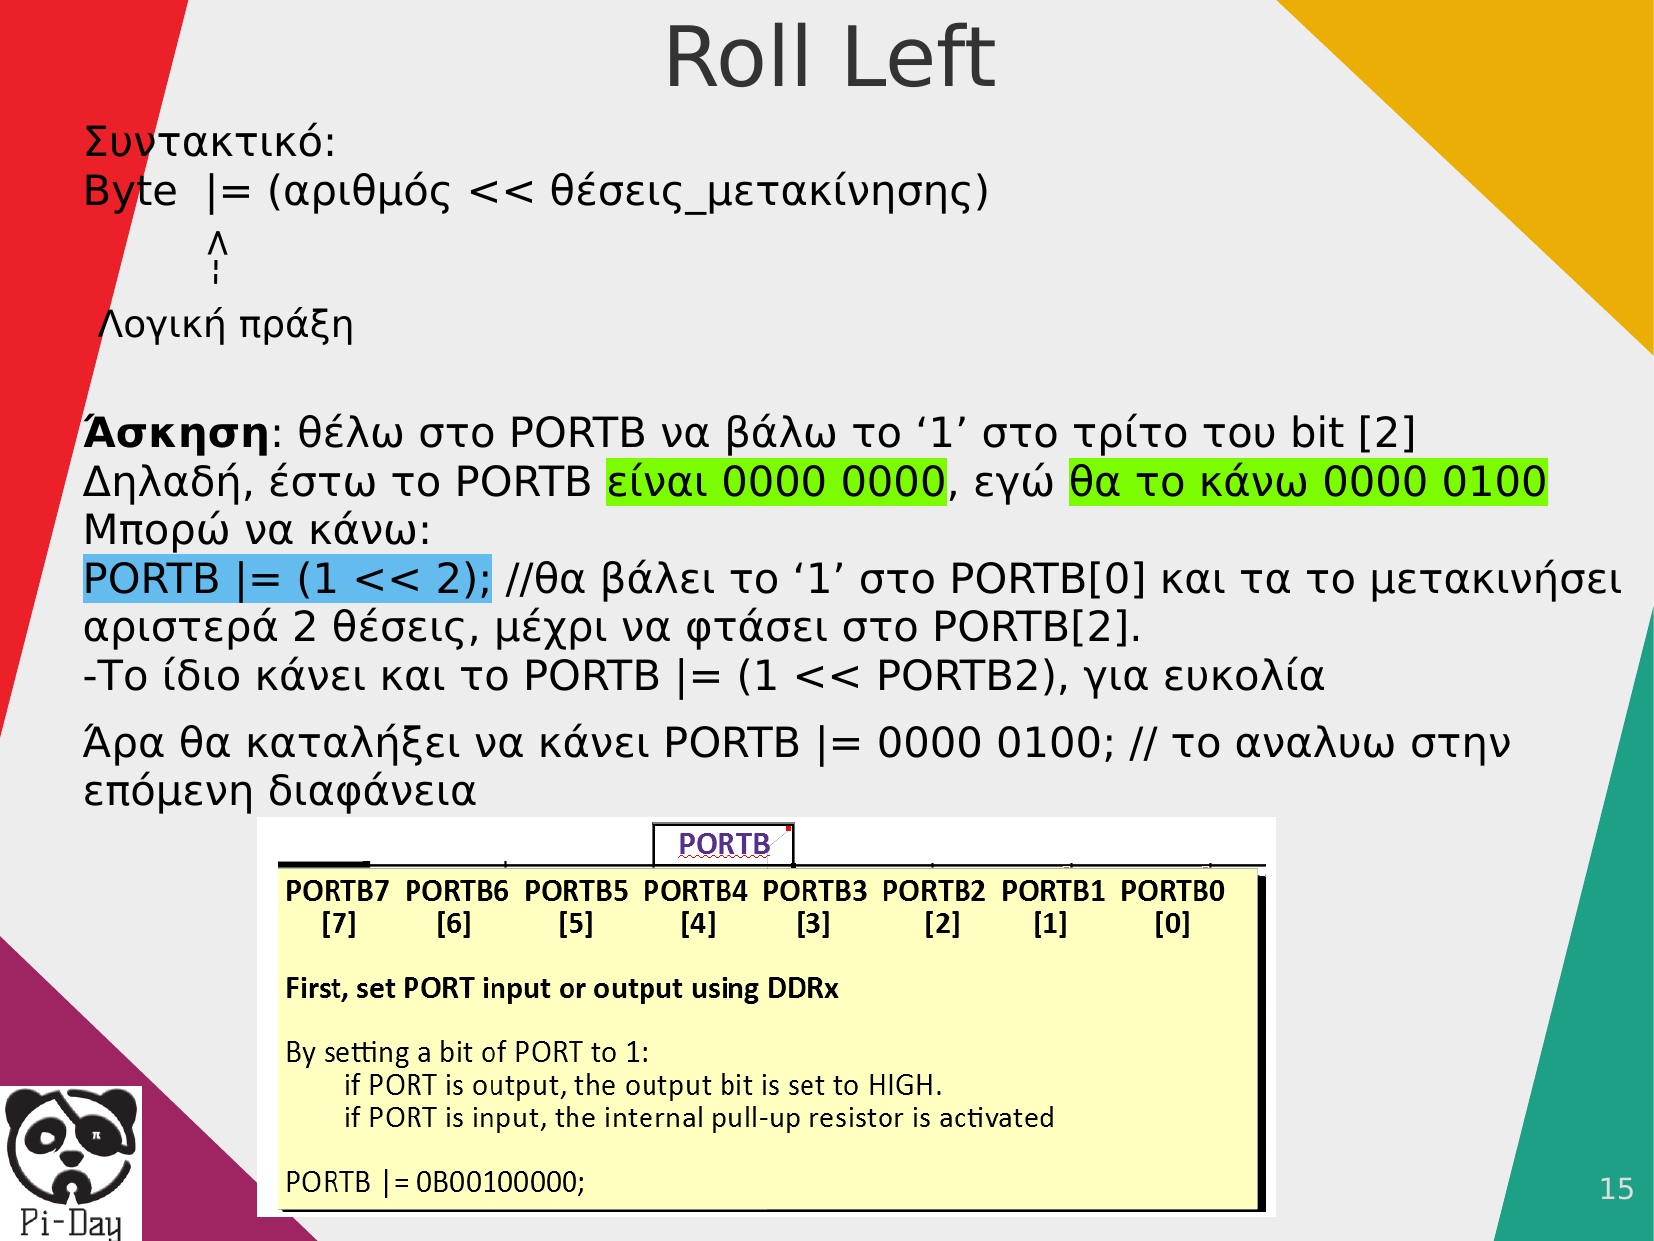

# Roll Left
Συντακτικό:
Byte |= (αριθμός << θέσεις_μετακίνησης)
Άσκηση: θέλω στο PORTB να βάλω το ‘1’ στο τρίτο του bit [2]
Δηλαδή, έστω το PORTB είναι 0000 0000, εγώ θα το κάνω 0000 0100
Μπορώ να κάνω:
PORTB |= (1 << 2); //θα βάλει το ‘1’ στο PORTB[0] και τα το μετακινήσει αριστερά 2 θέσεις, μέχρι να φτάσει στο PORTB[2].
-Το ίδιο κάνει και το PORTB |= (1 << PORTB2), για ευκολία
Άρα θα καταλήξει να κάνει PORTB |= 0000 0100; // το αναλυω στην επόμενη διαφάνεια
<--
Λογική πράξη
15